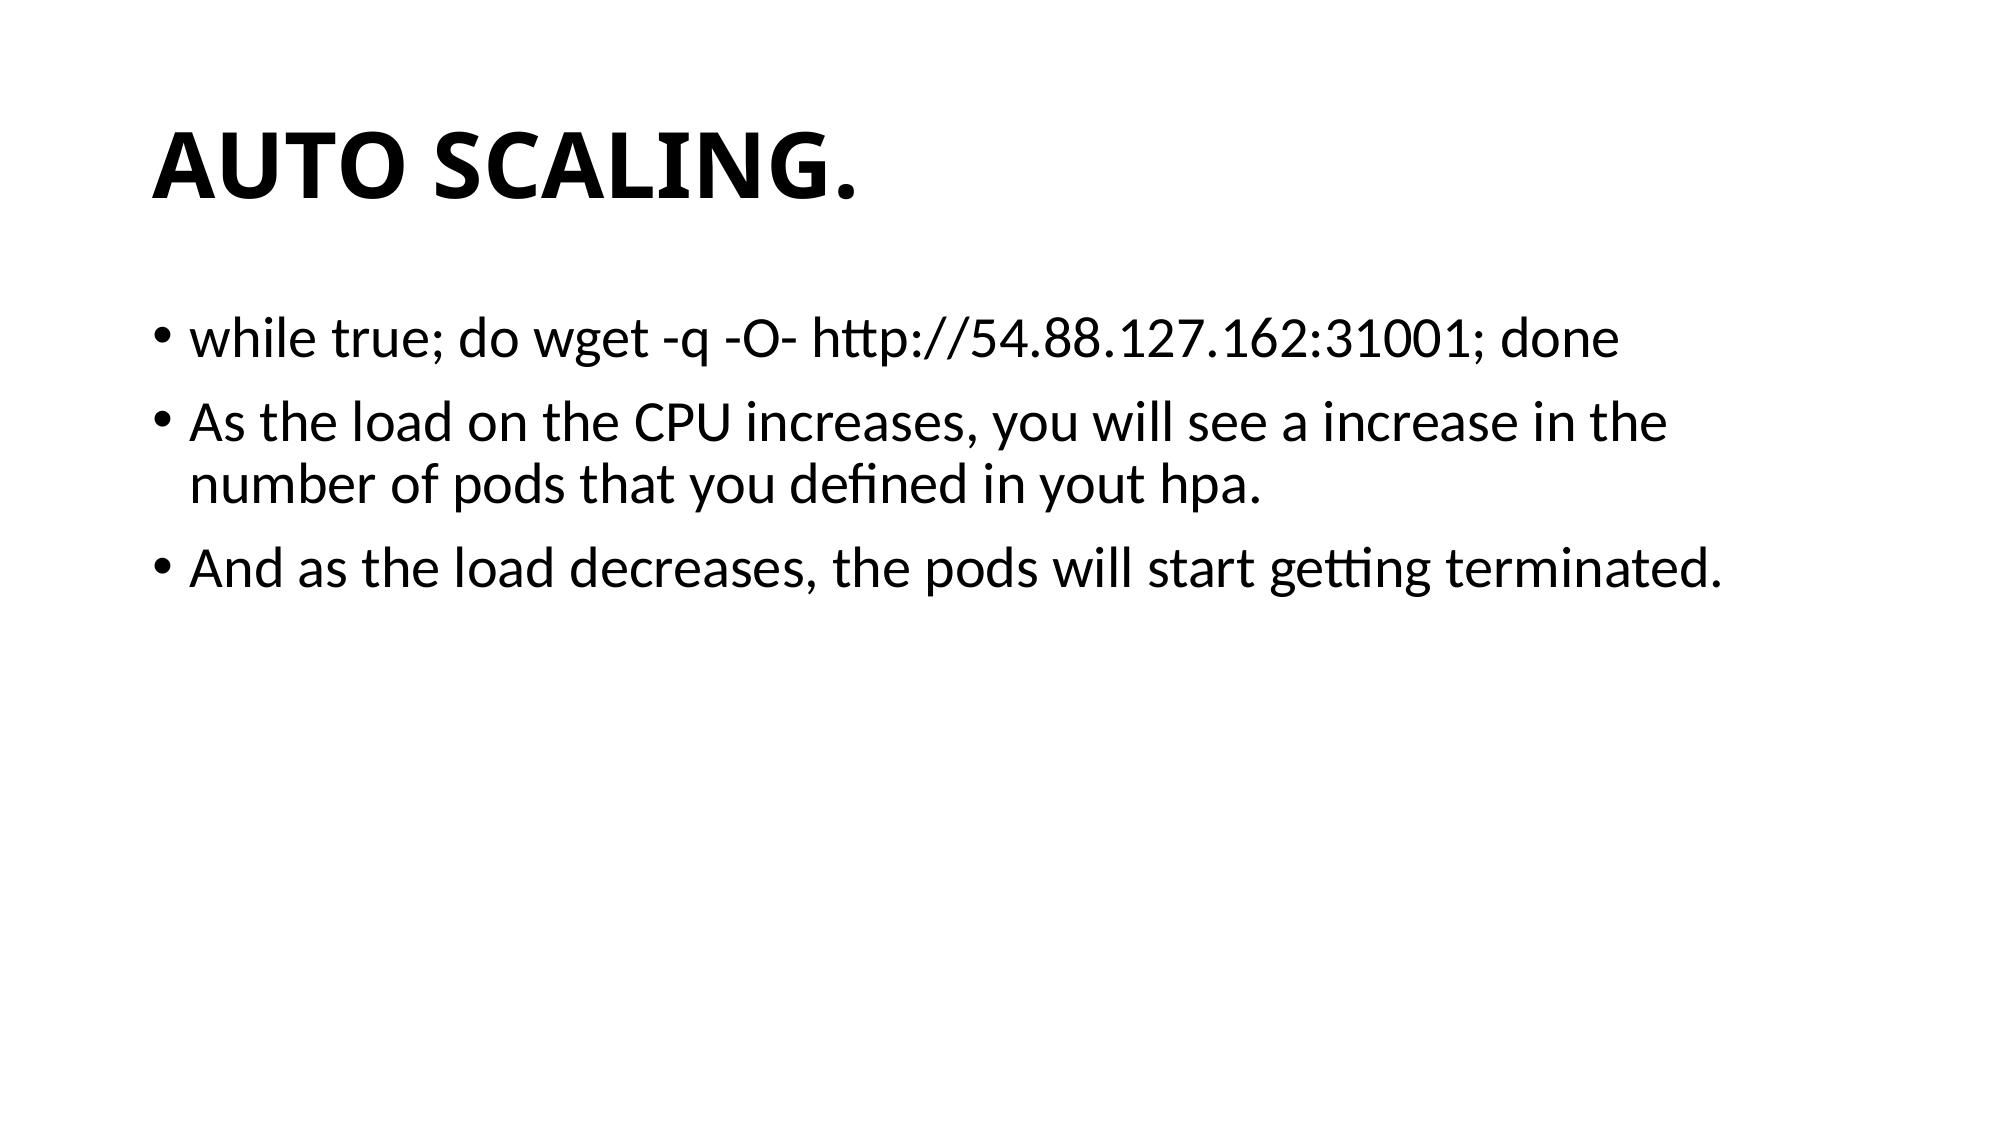

# AUTO SCALING.
while true; do wget -q -O- http://54.88.127.162:31001; done
As the load on the CPU increases, you will see a increase in the number of pods that you defined in yout hpa.
And as the load decreases, the pods will start getting terminated.